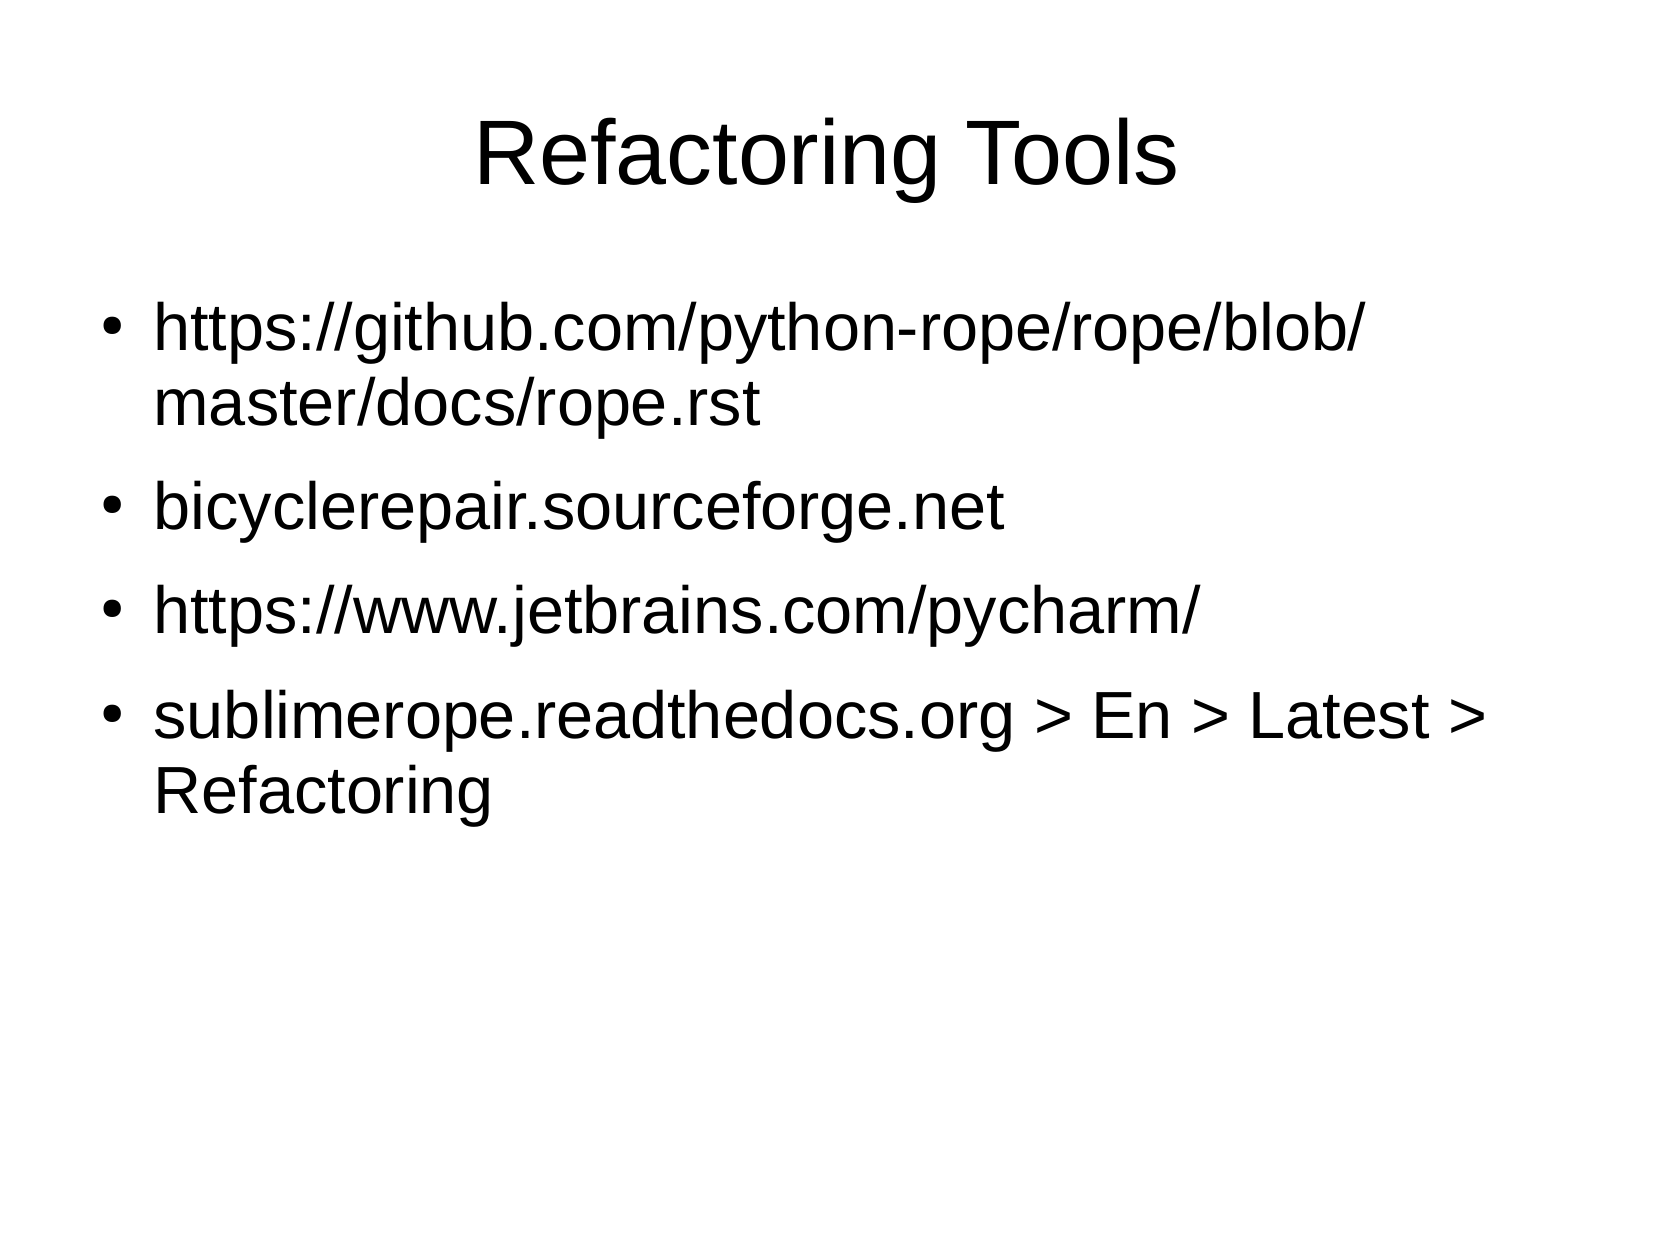

# Refactoring Tools
https://github.com/python-rope/rope/blob/master/docs/rope.rst
bicyclerepair.sourceforge.net
https://www.jetbrains.com/pycharm/
sublimerope.readthedocs.org > En > Latest > Refactoring